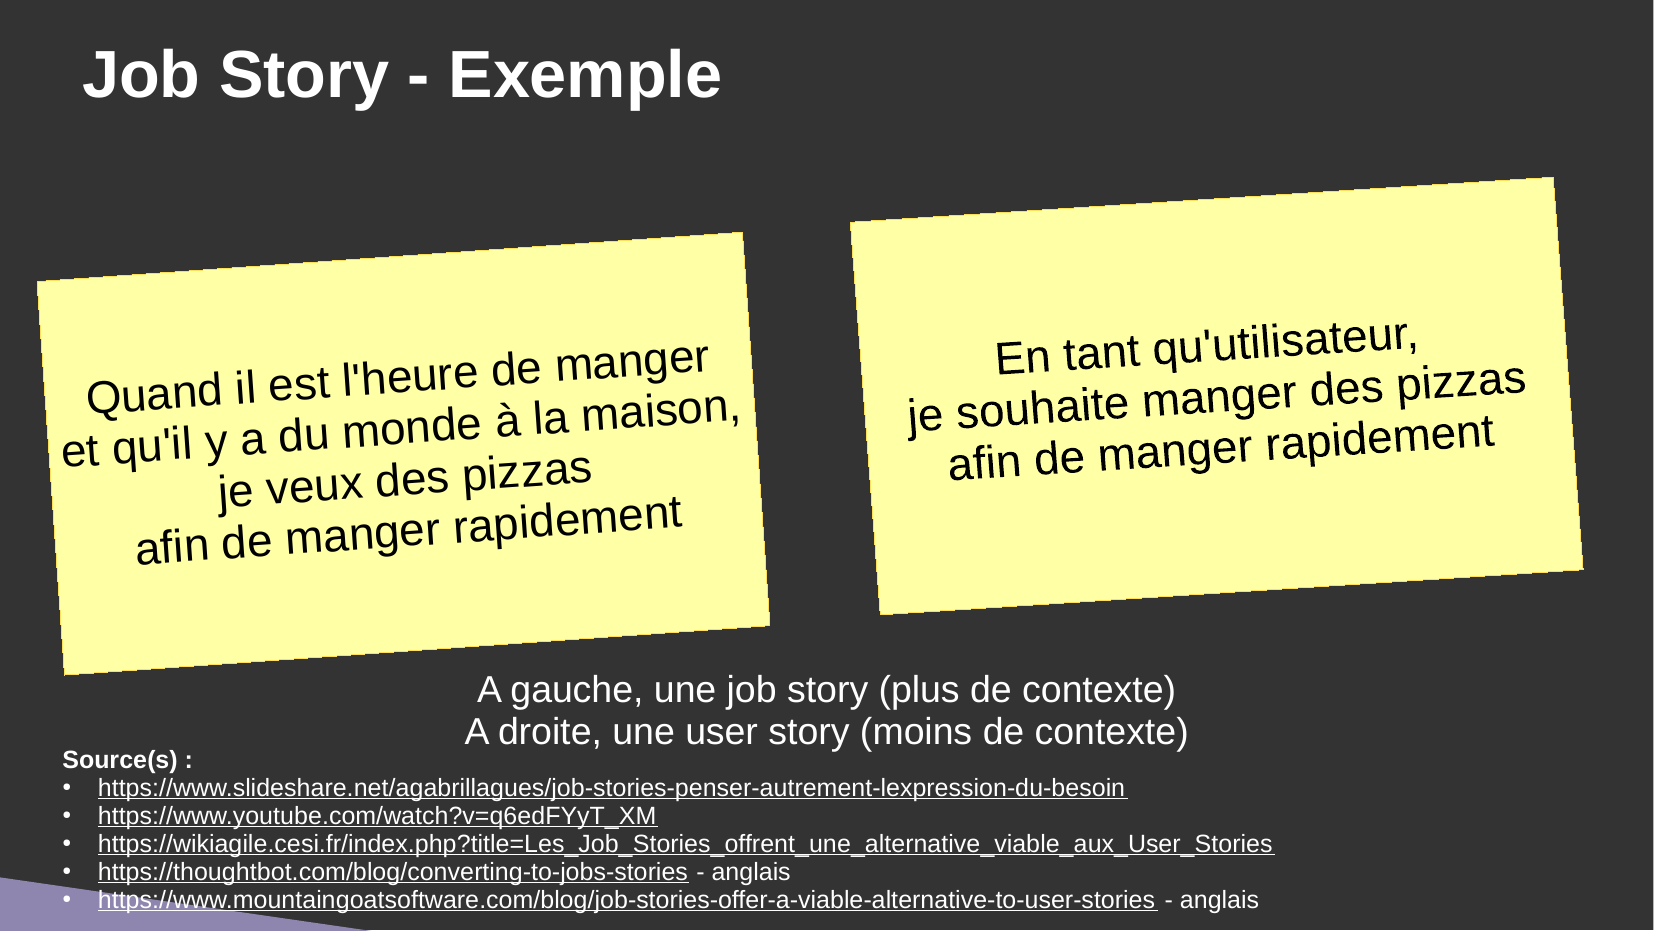

# Job Story - Exemple
En tant qu'utilisateur,
je souhaite manger des pizzas
afin de manger rapidement
Quand il est l'heure de manger
et qu'il y a du monde à la maison,
je veux des pizzas
afin de manger rapidement
A gauche, une job story (plus de contexte)
A droite, une user story (moins de contexte)
Source(s) :
https://www.slideshare.net/agabrillagues/job-stories-penser-autrement-lexpression-du-besoin
https://www.youtube.com/watch?v=q6edFYyT_XM
https://wikiagile.cesi.fr/index.php?title=Les_Job_Stories_offrent_une_alternative_viable_aux_User_Stories
https://thoughtbot.com/blog/converting-to-jobs-stories - anglais
https://www.mountaingoatsoftware.com/blog/job-stories-offer-a-viable-alternative-to-user-stories - anglais